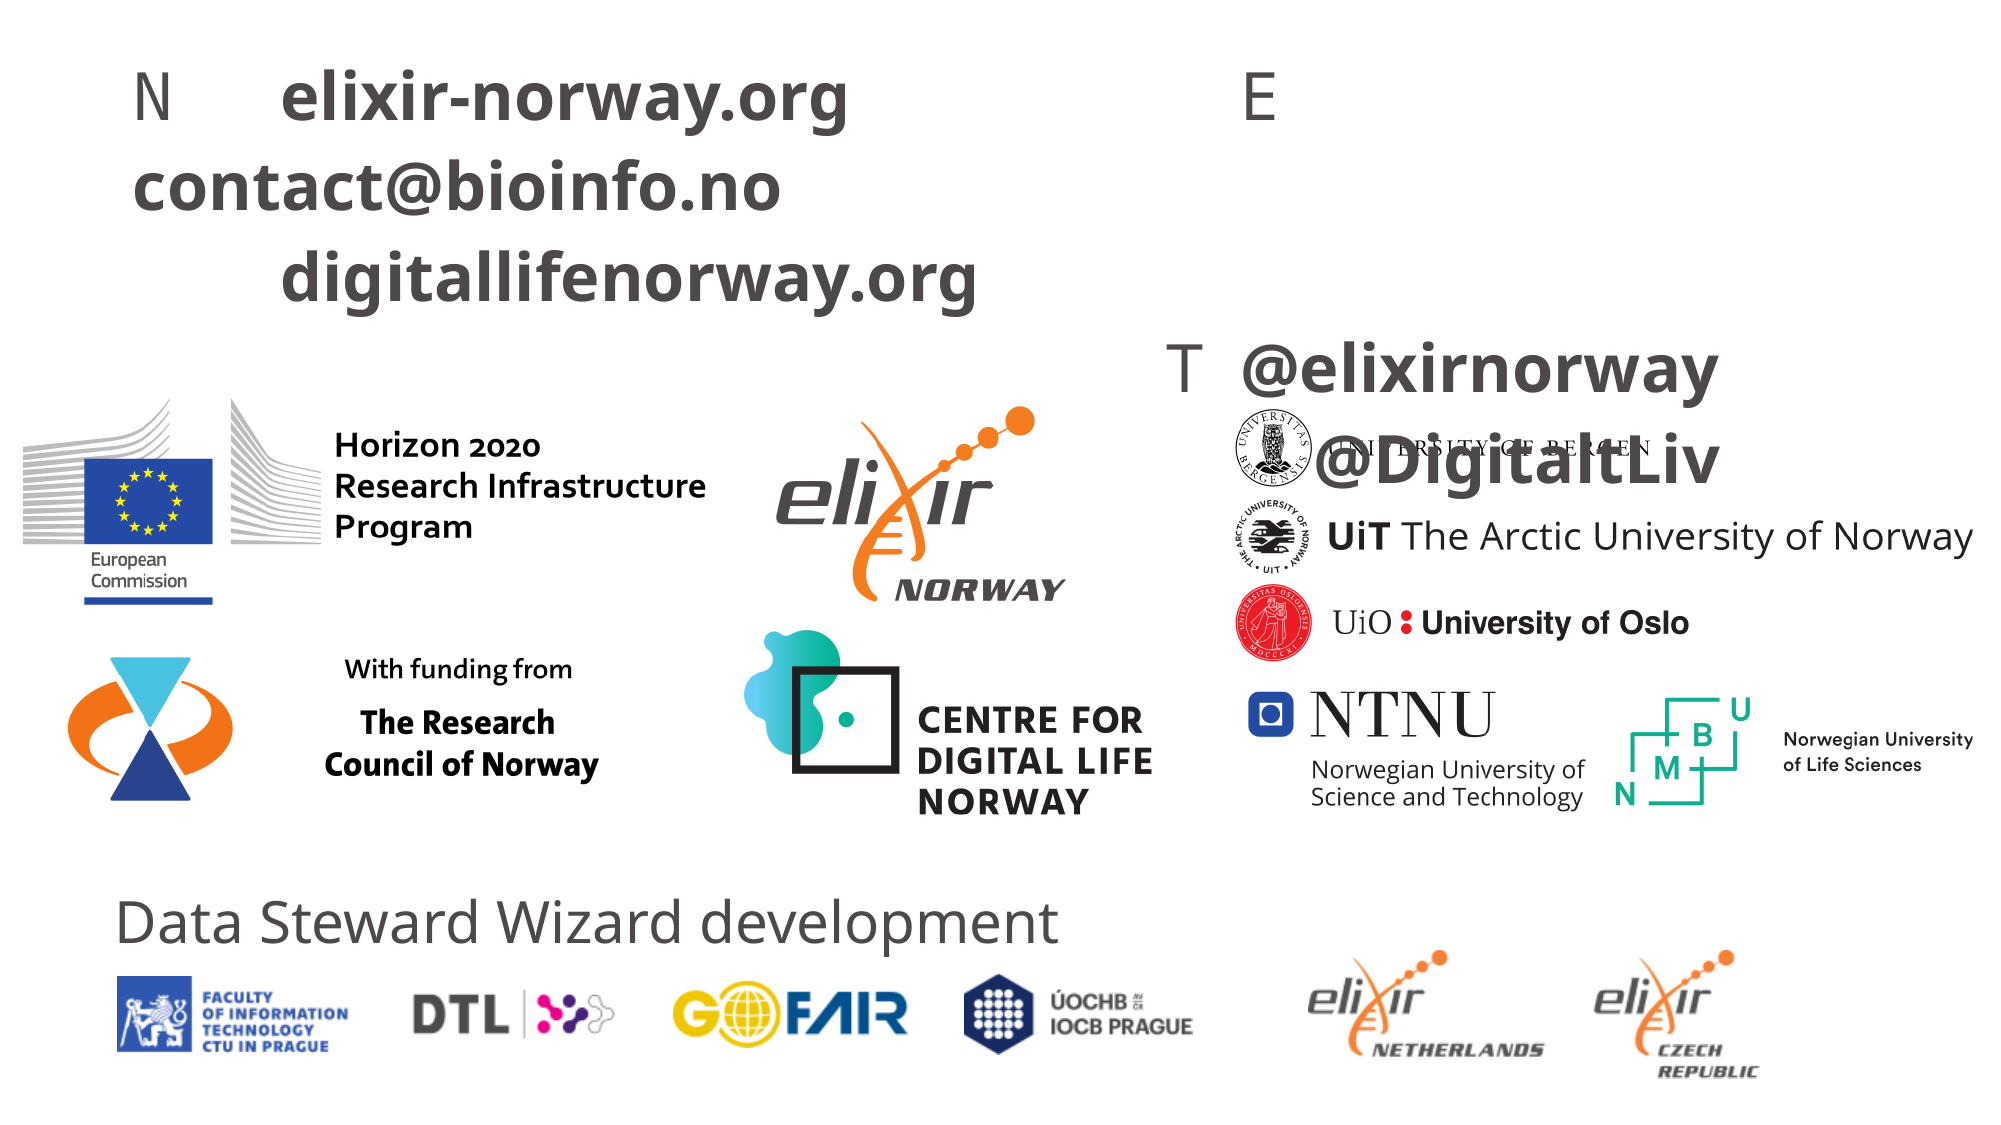

N		elixir-norway.org						E 	contact@bioinfo.no
		digitallifenorway.org
														T 	@elixirnorway
																@DigitaltLiv
Data Steward Wizard development